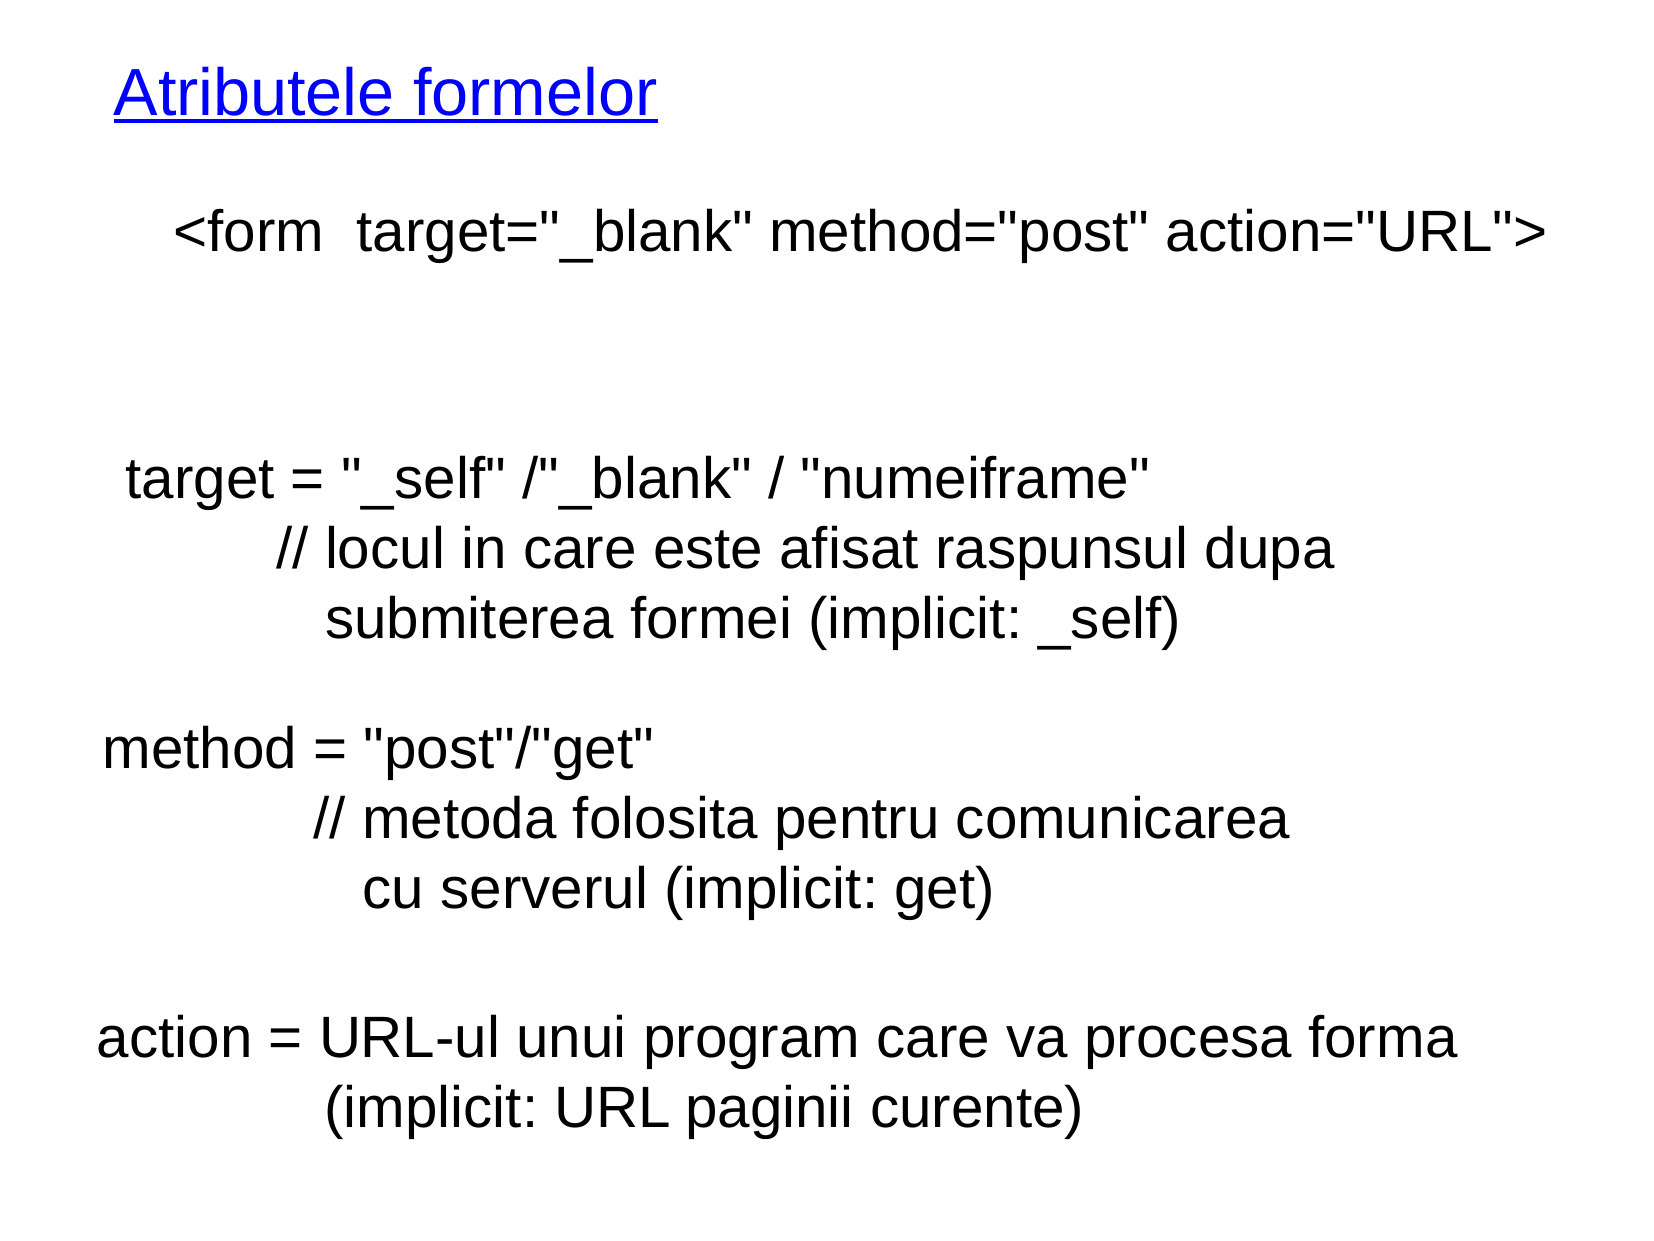

Atributele formelor
<form target="_blank" method="post" action="URL">
 target = "_self" /"_blank" / "numeiframe"
 // locul in care este afisat raspunsul dupa
 submiterea formei (implicit: _self)
method = "post"/"get"
 // metoda folosita pentru comunicarea
 cu serverul (implicit: get)
action = URL-ul unui program care va procesa forma
 (implicit: URL paginii curente)